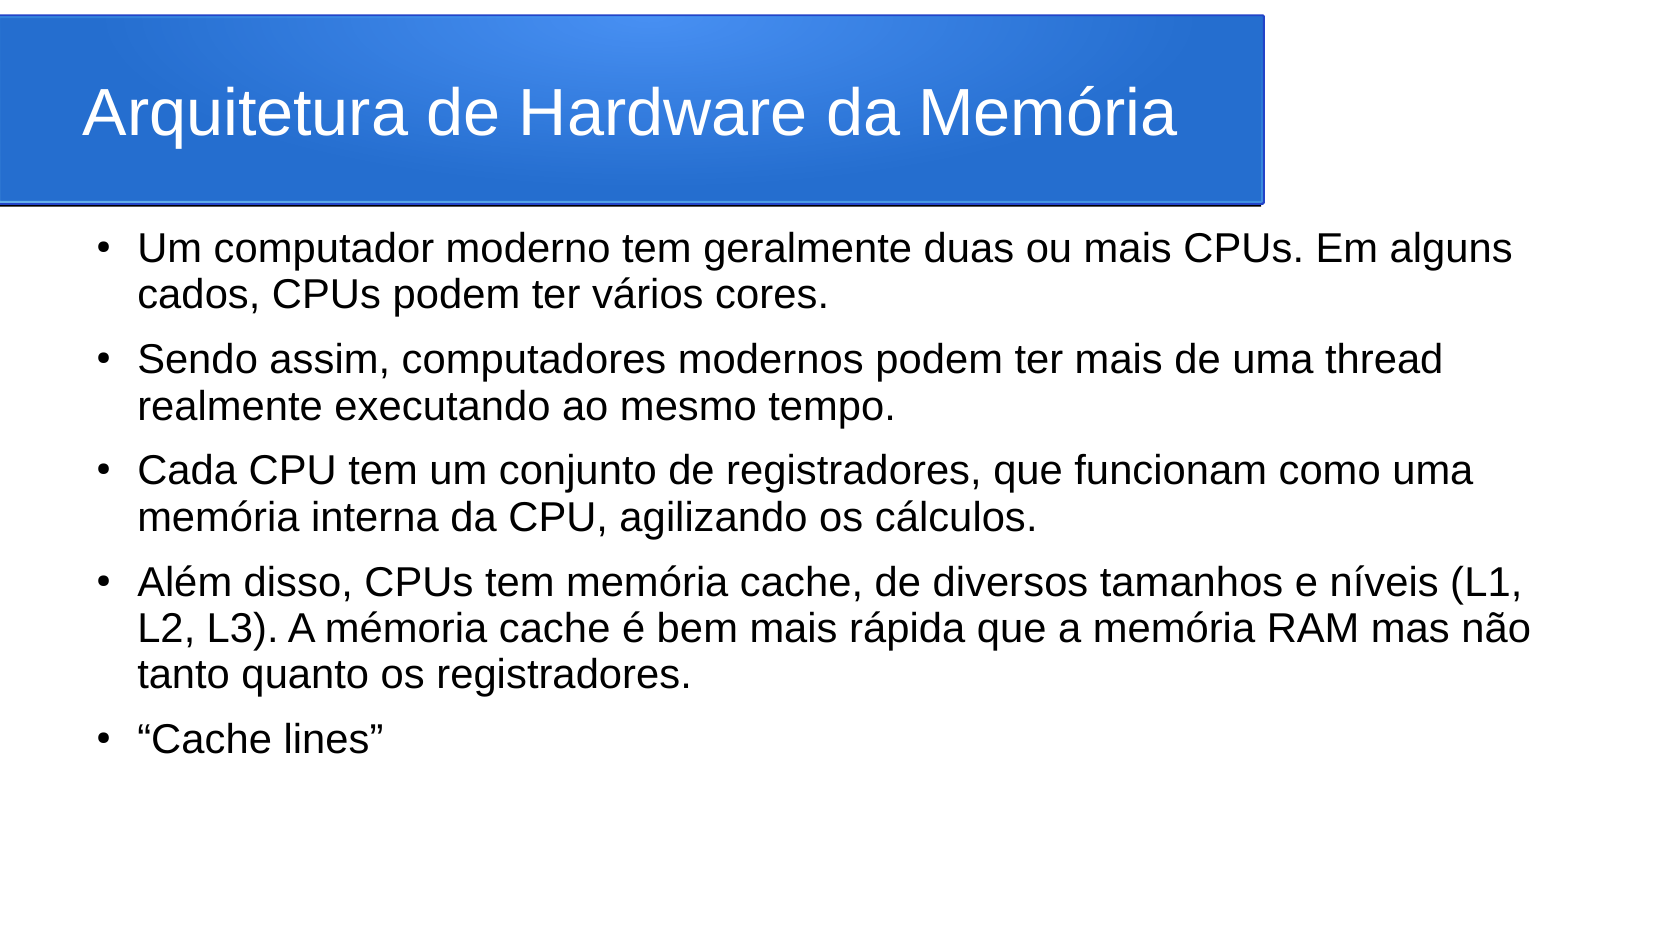

# Arquitetura de Hardware da Memória
Um computador moderno tem geralmente duas ou mais CPUs. Em alguns cados, CPUs podem ter vários cores.
Sendo assim, computadores modernos podem ter mais de uma thread realmente executando ao mesmo tempo.
Cada CPU tem um conjunto de registradores, que funcionam como uma memória interna da CPU, agilizando os cálculos.
Além disso, CPUs tem memória cache, de diversos tamanhos e níveis (L1, L2, L3). A mémoria cache é bem mais rápida que a memória RAM mas não tanto quanto os registradores.
“Cache lines”